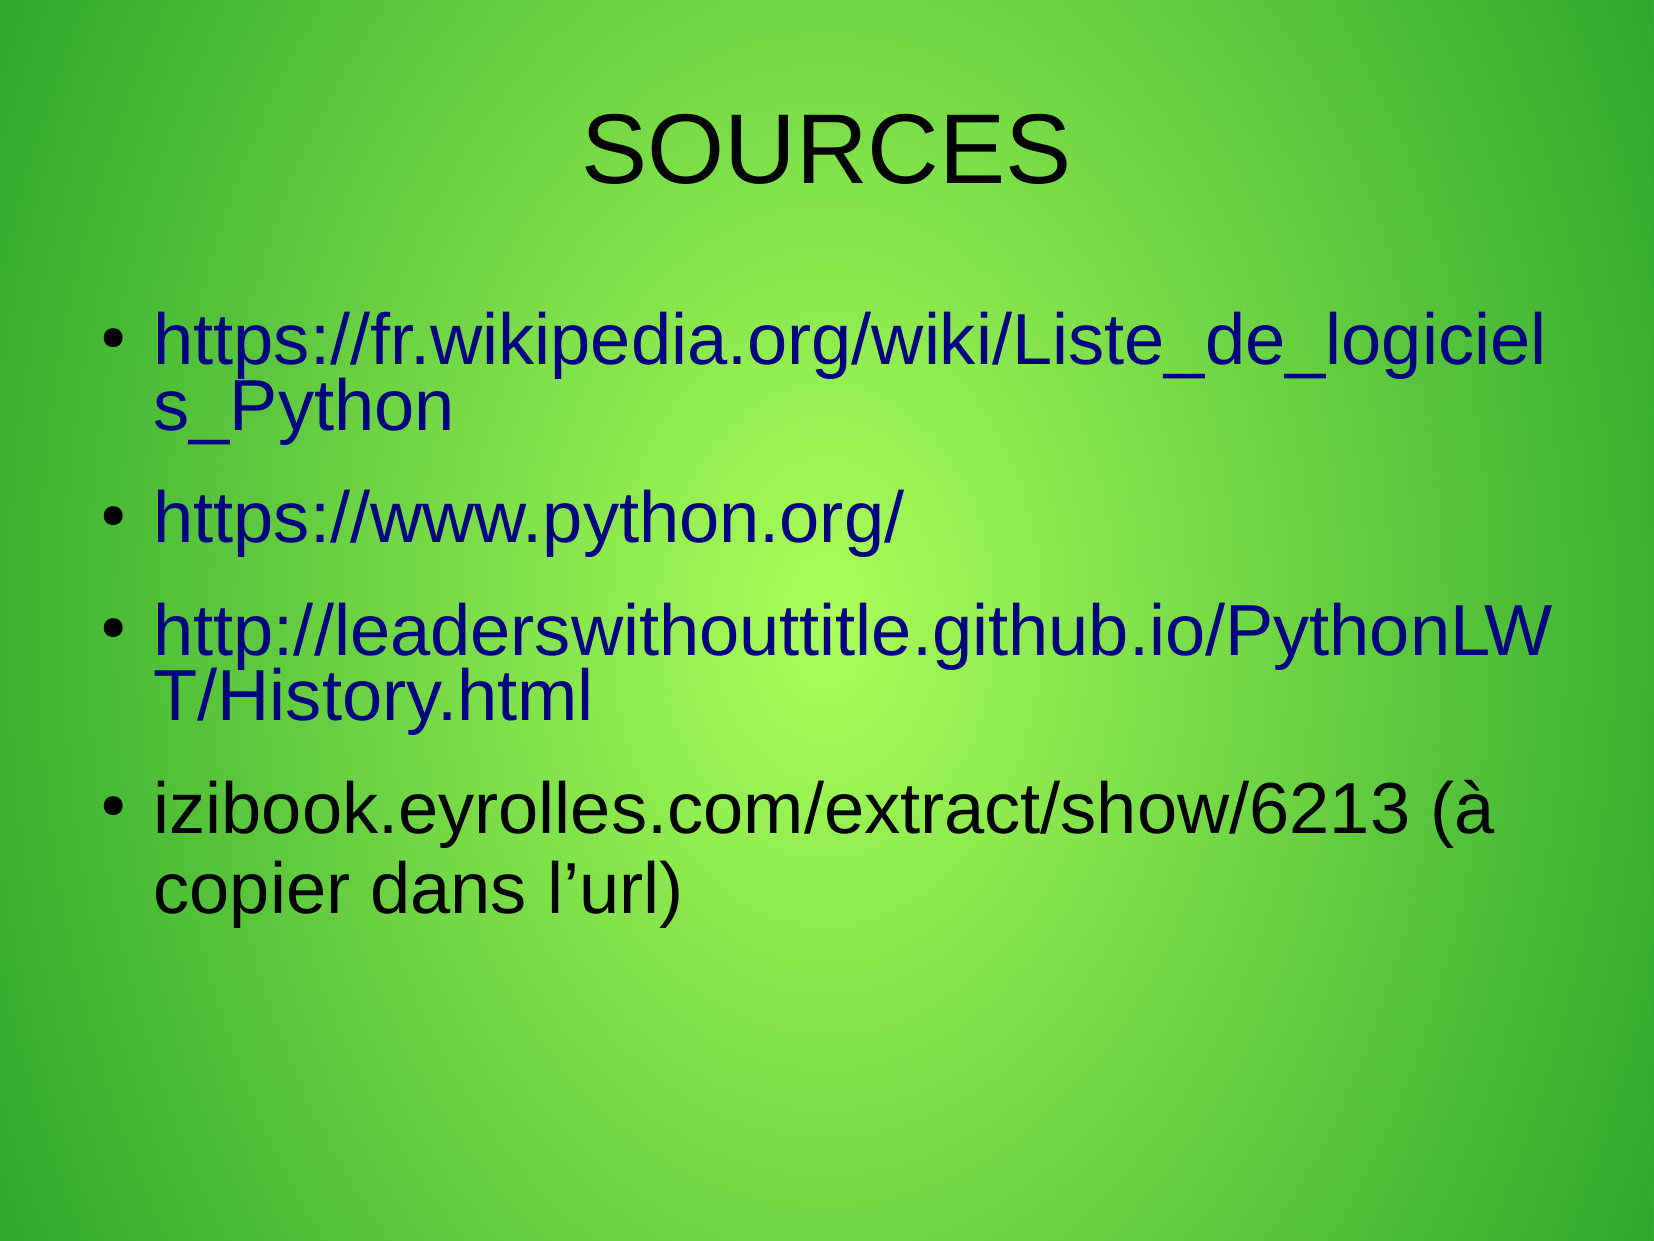

# SOURCES
https://fr.wikipedia.org/wiki/Liste_de_logiciels_Python
https://www.python.org/
http://leaderswithouttitle.github.io/PythonLWT/History.html
izibook.eyrolles.com/extract/show/6213 (à copier dans l’url)